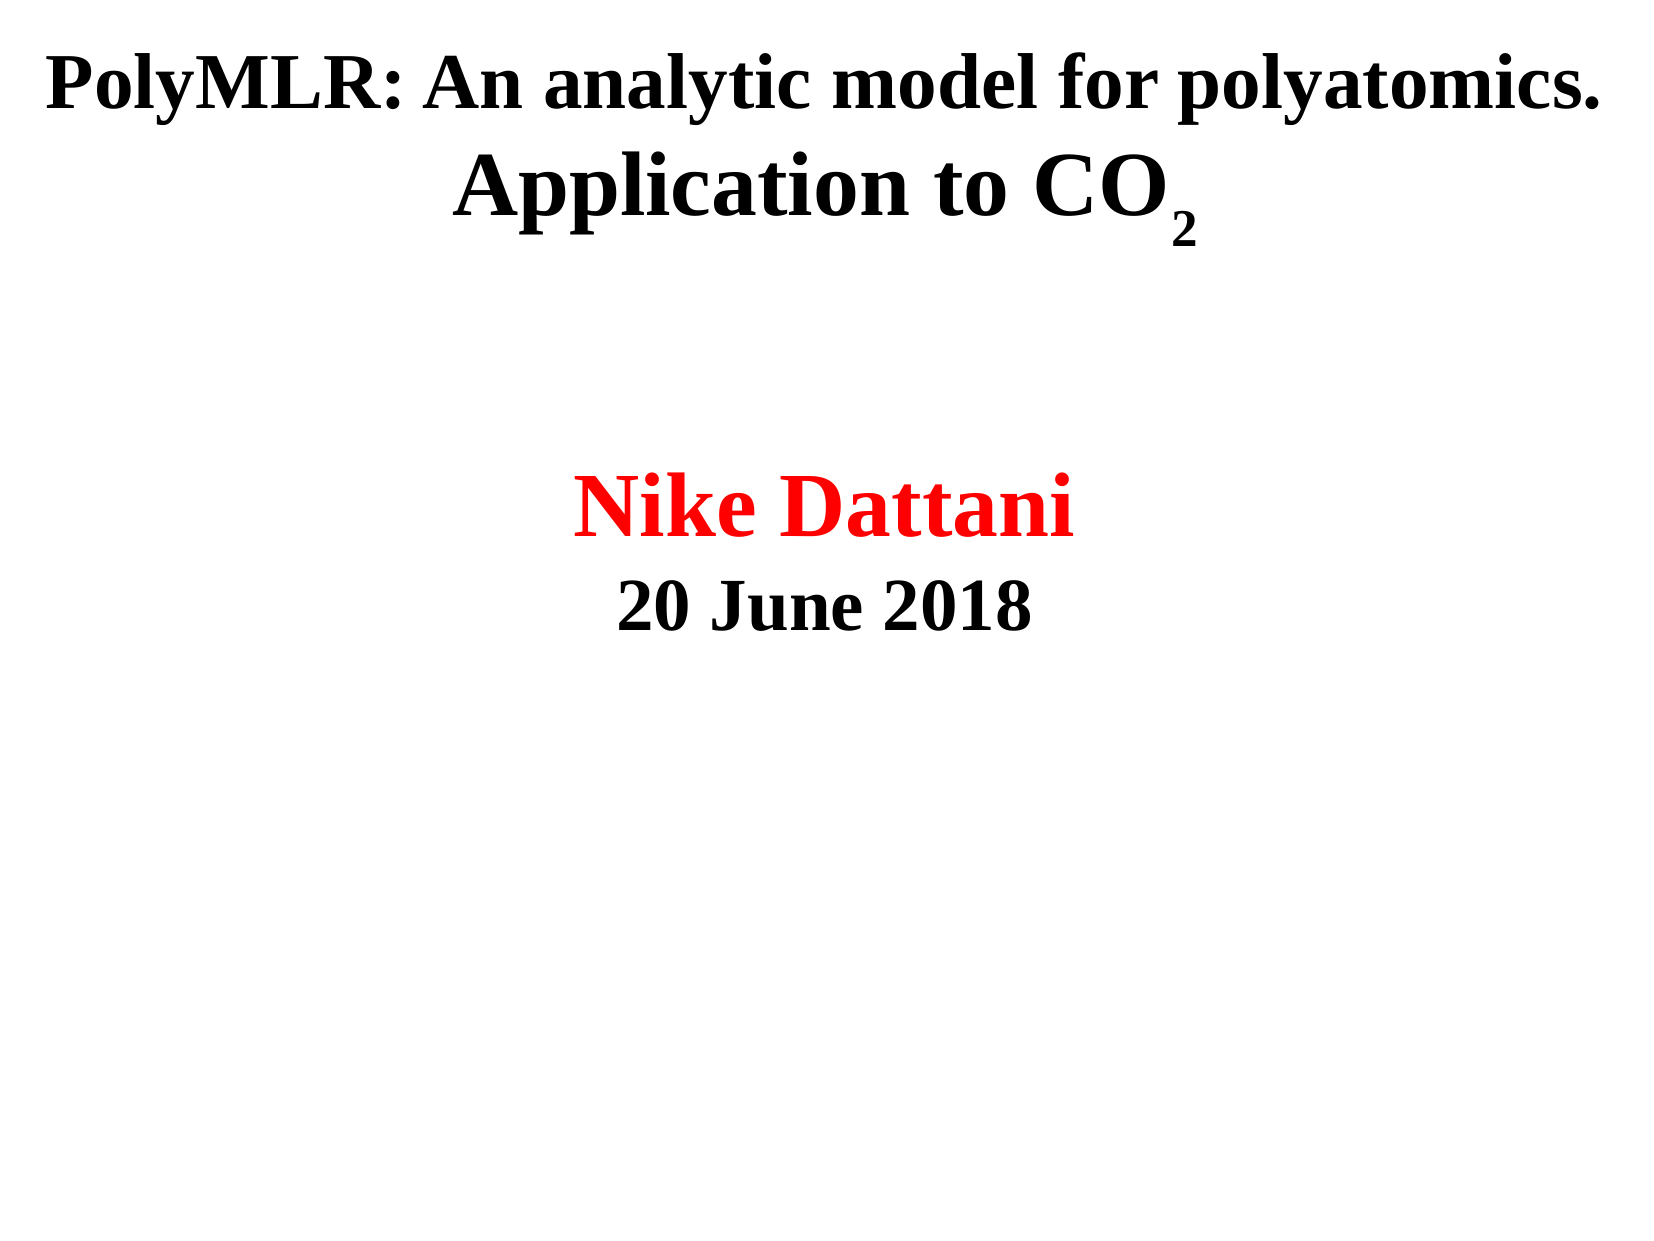

# PolyMLR: An analytic model for polyatomics. Application to CO2
Nike Dattani
20 June 2018